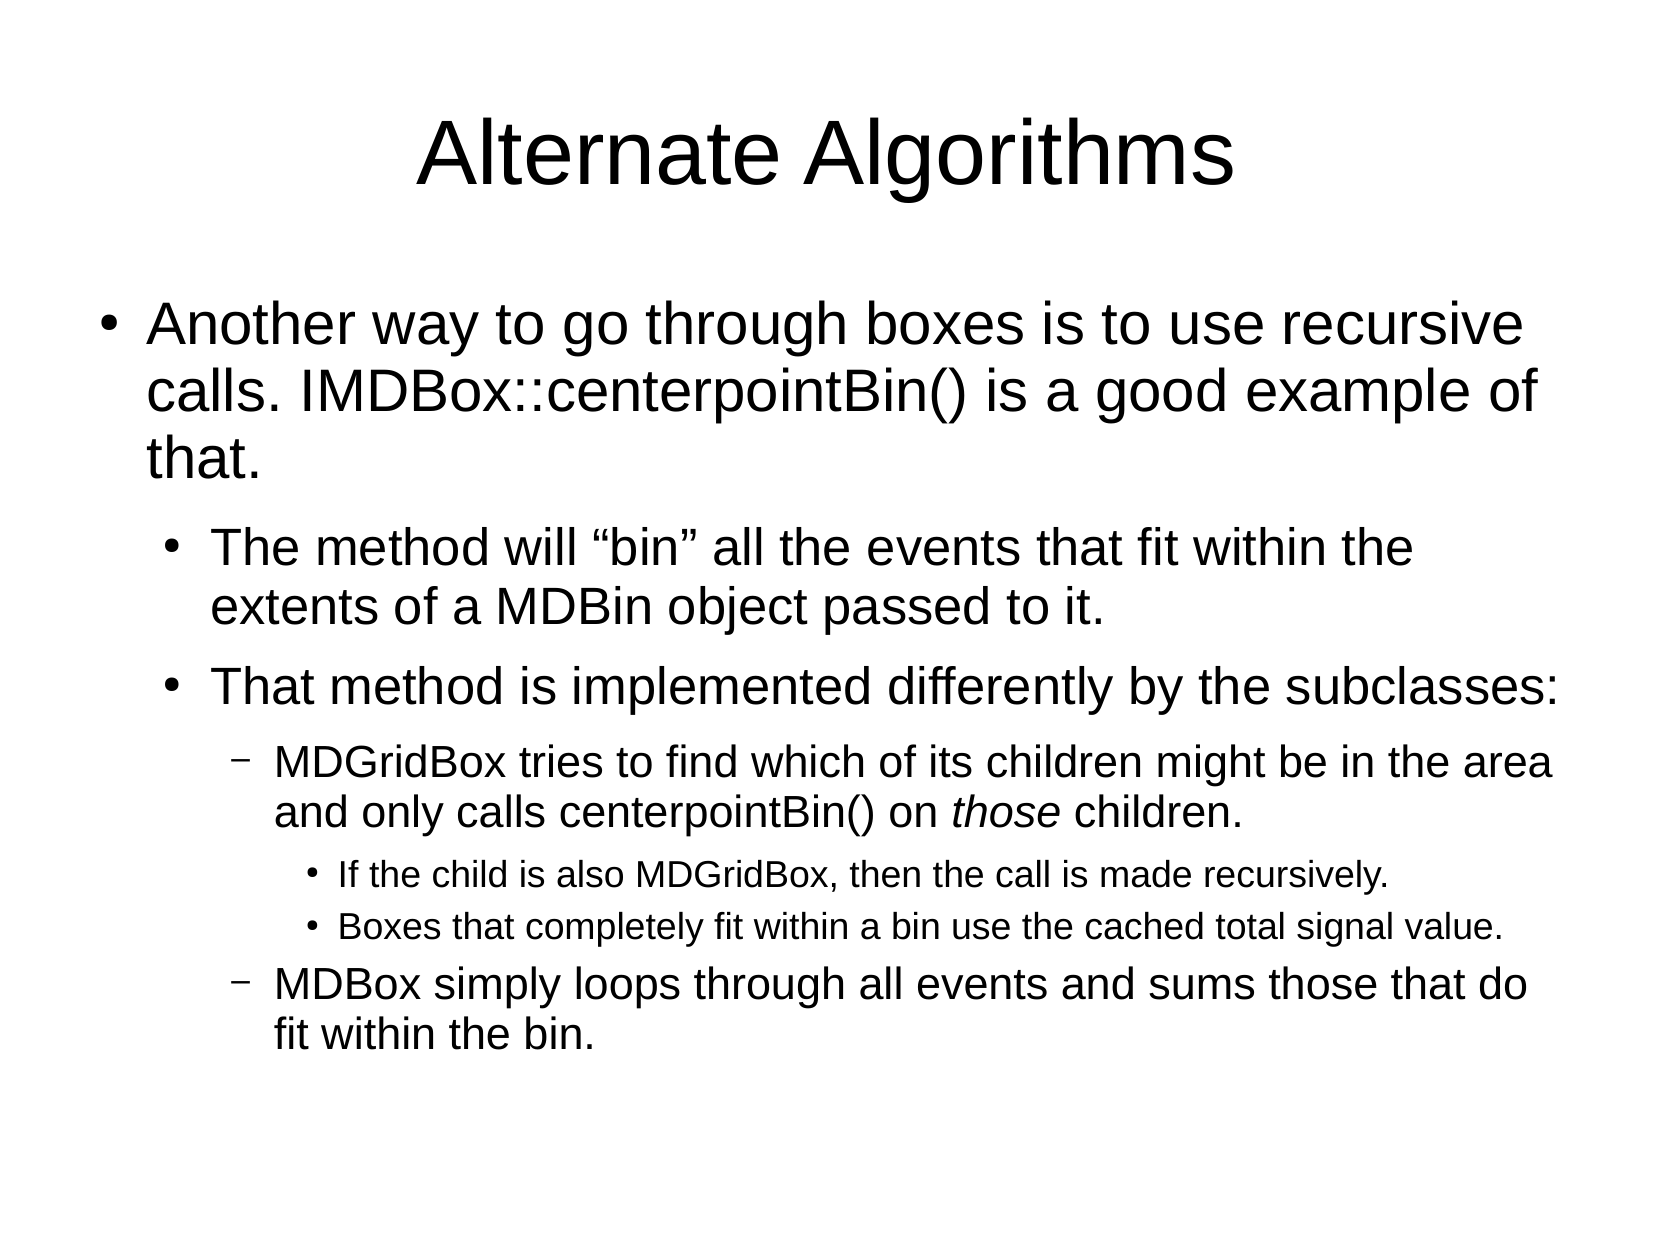

# Alternate Algorithms
Another way to go through boxes is to use recursive calls. IMDBox::centerpointBin() is a good example of that.
The method will “bin” all the events that fit within the extents of a MDBin object passed to it.
That method is implemented differently by the subclasses:
MDGridBox tries to find which of its children might be in the area and only calls centerpointBin() on those children.
If the child is also MDGridBox, then the call is made recursively.
Boxes that completely fit within a bin use the cached total signal value.
MDBox simply loops through all events and sums those that do fit within the bin.